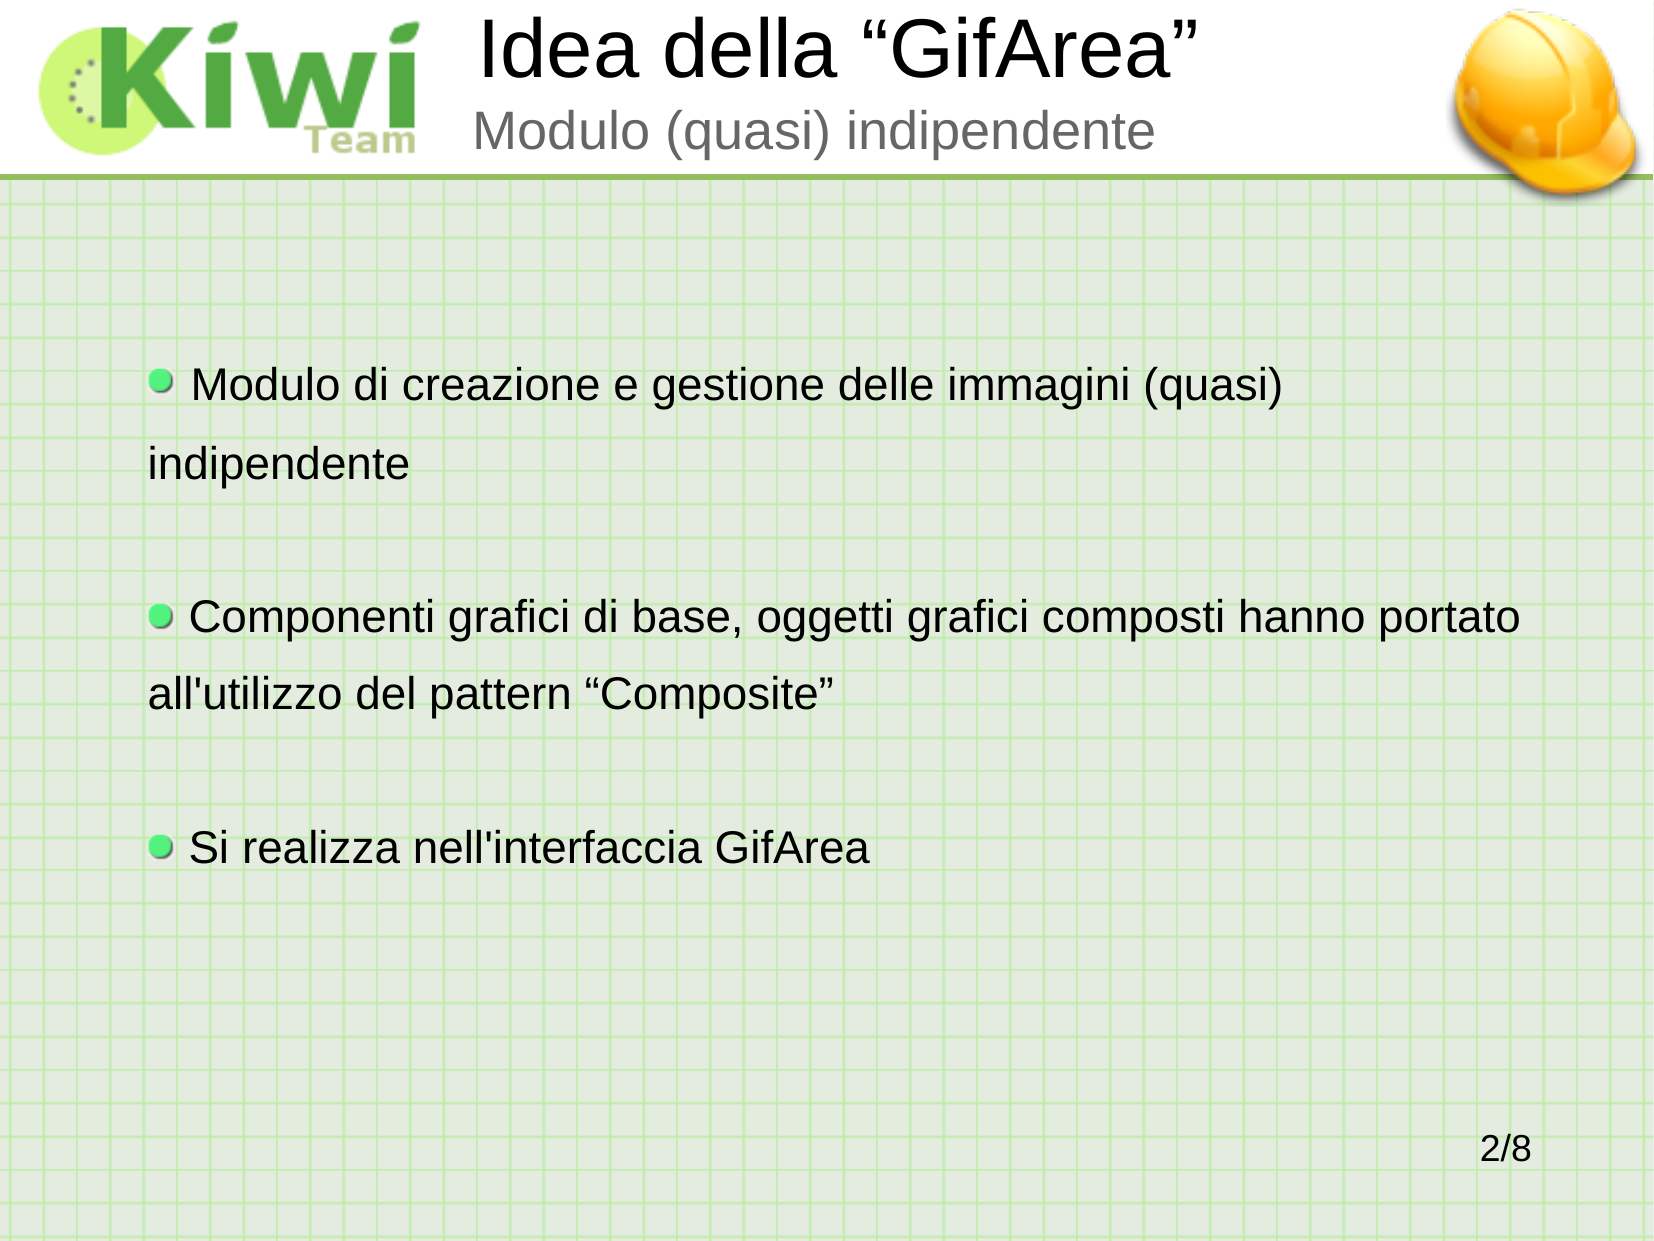

# Idea della “GifArea”
Modulo (quasi) indipendente
 Modulo di creazione e gestione delle immagini (quasi) indipendente
 Componenti grafici di base, oggetti grafici composti hanno portato all'utilizzo del pattern “Composite”
 Si realizza nell'interfaccia GifArea
2/8